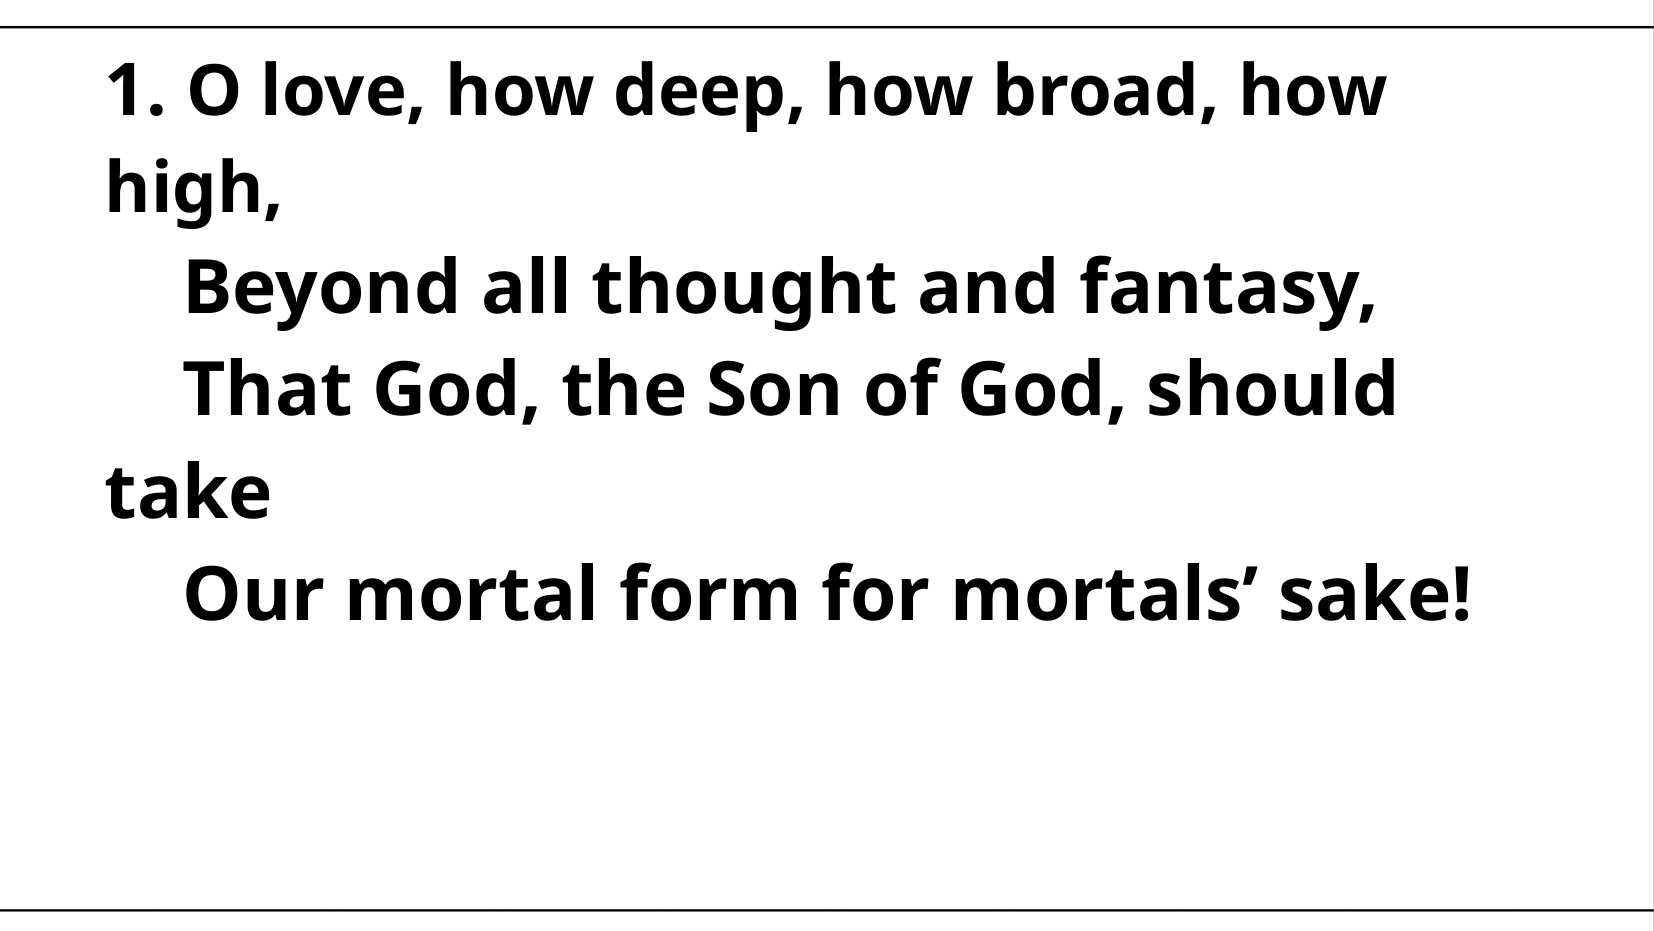

1. O love, how deep, how broad, how high,
 Beyond all thought and fantasy,
 That God, the Son of God, should take
 Our mortal form for mortals’ sake!